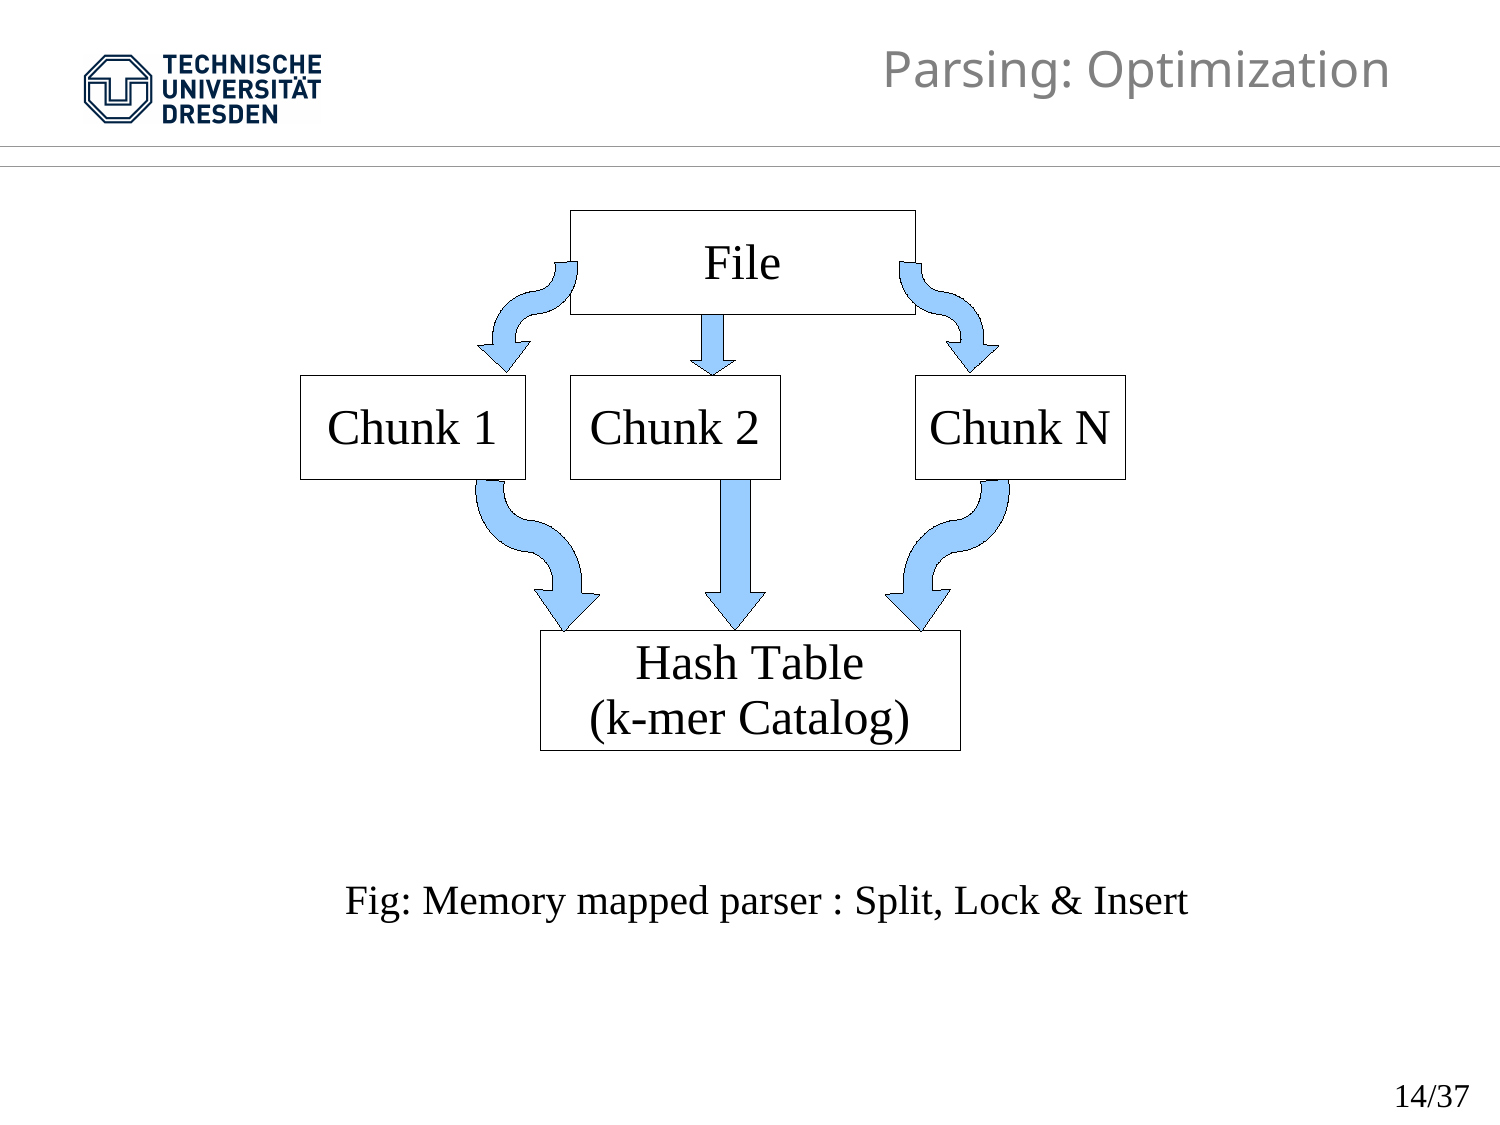

# Parsing: Optimization
File
Chunk 1
Chunk 2
Chunk N
Hash Table
(k-mer Catalog)
Fig: Memory mapped parser : Split, Lock & Insert
14